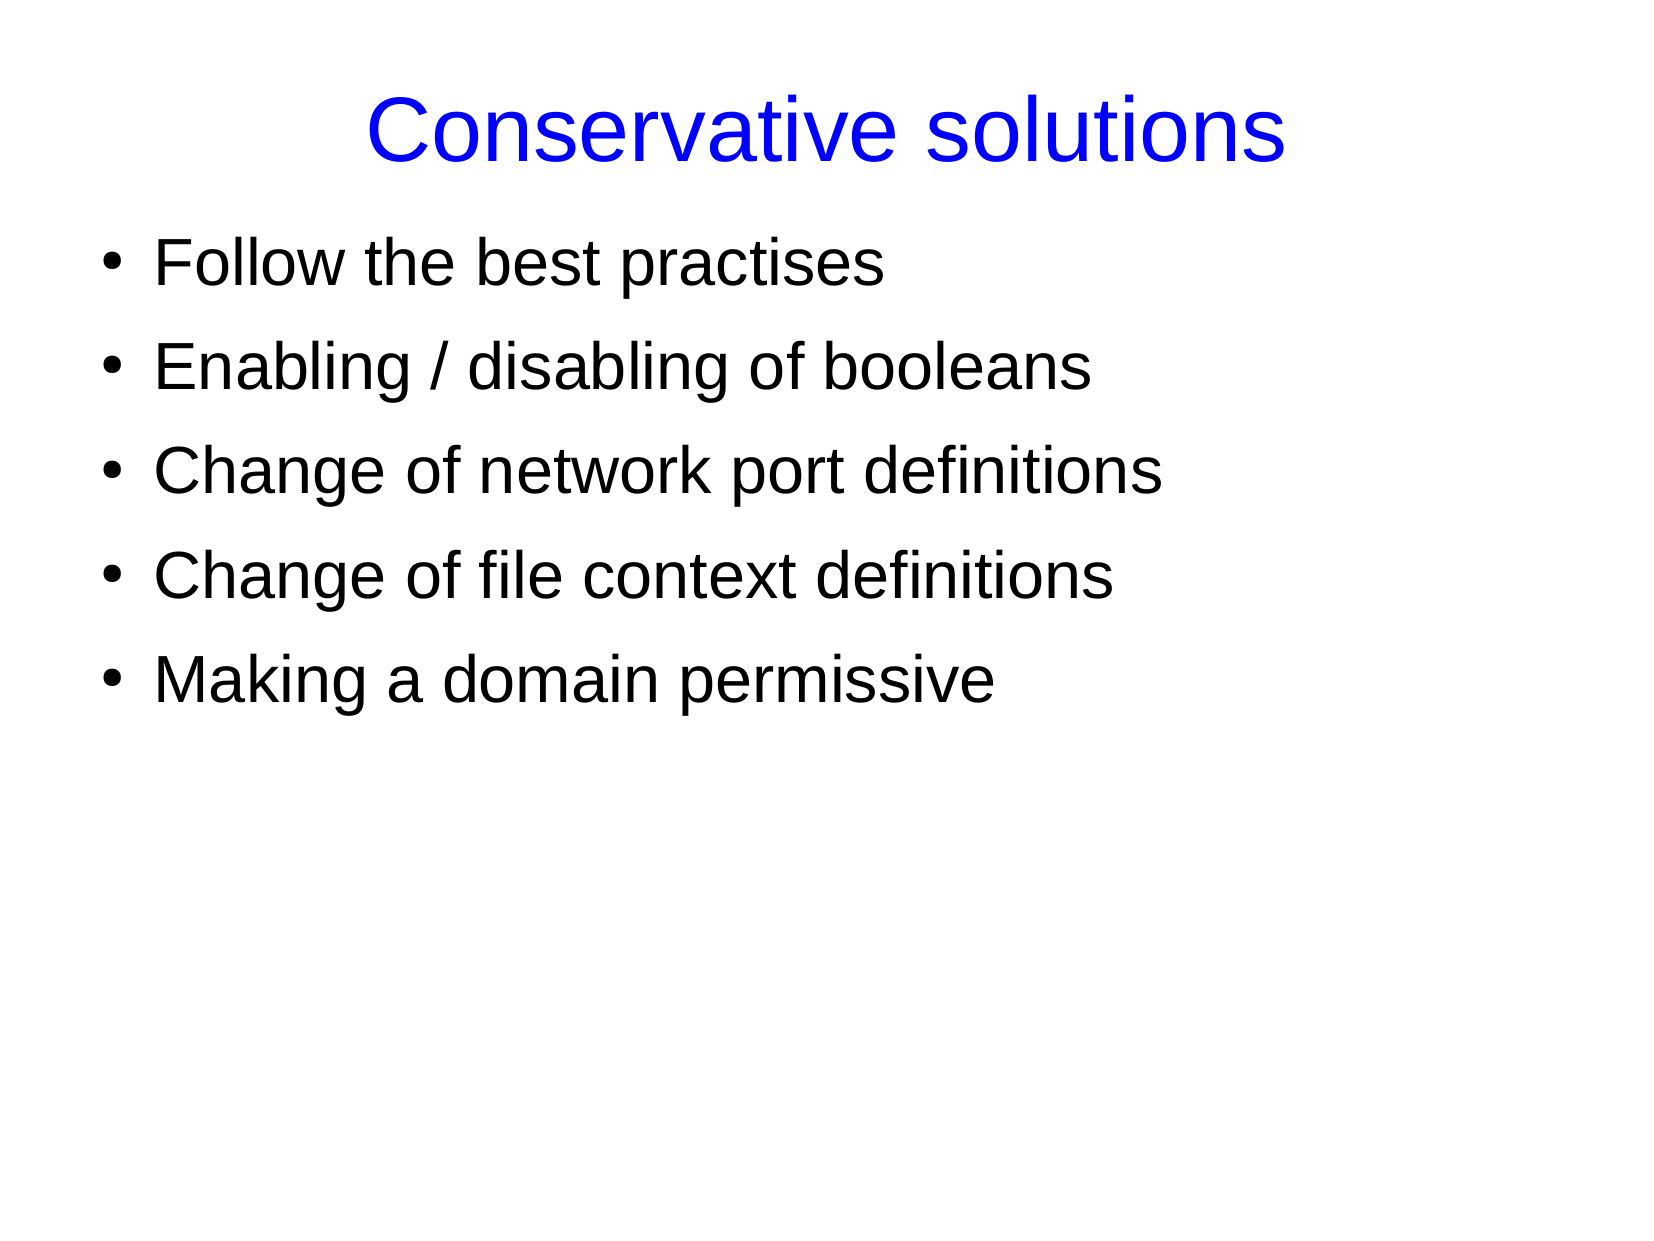

# Conservative solutions
Follow the best practises
Enabling / disabling of booleans
Change of network port definitions
Change of file context definitions
Making a domain permissive